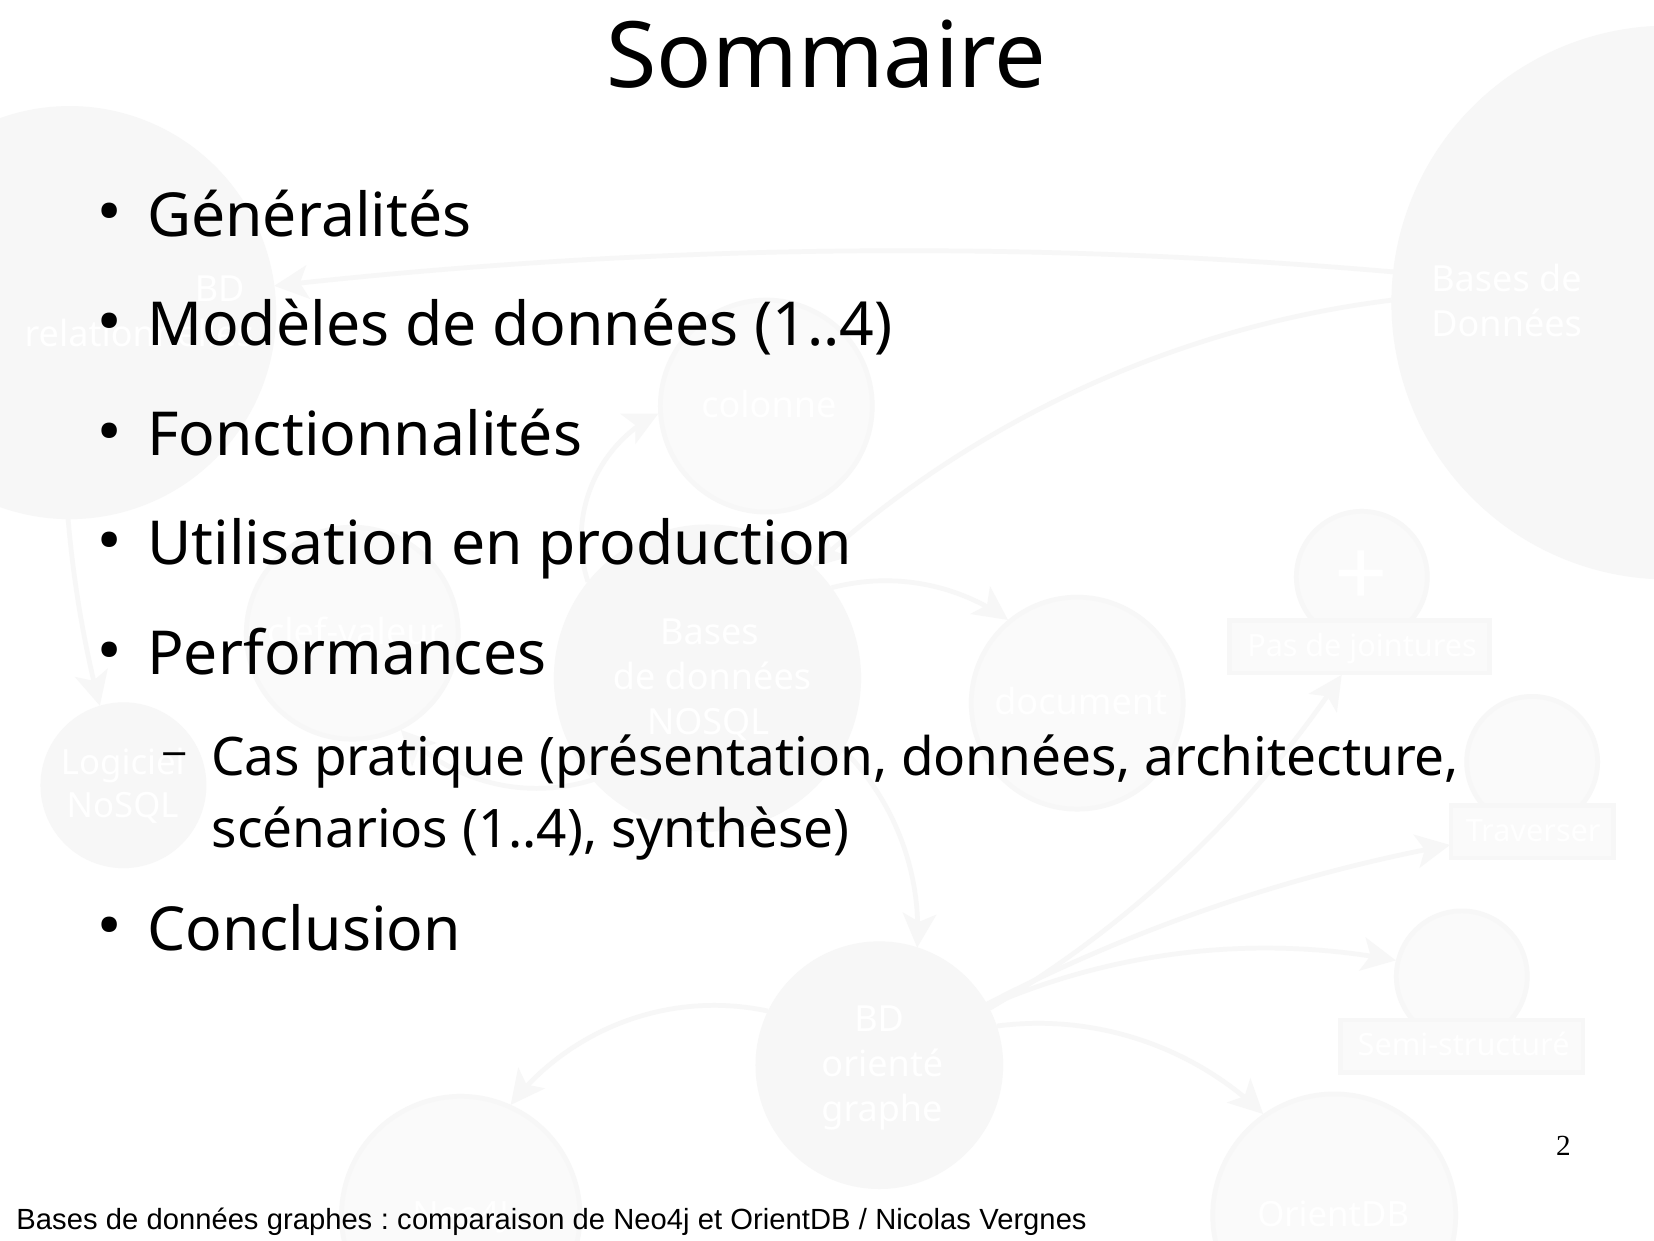

# Sommaire
Généralités
Modèles de données (1..4)
Fonctionnalités
Utilisation en production
Performances
Cas pratique (présentation, données, architecture, scénarios (1..4), synthèse)
Conclusion
2
Bases de données graphes : comparaison de Neo4j et OrientDB / Nicolas Vergnes